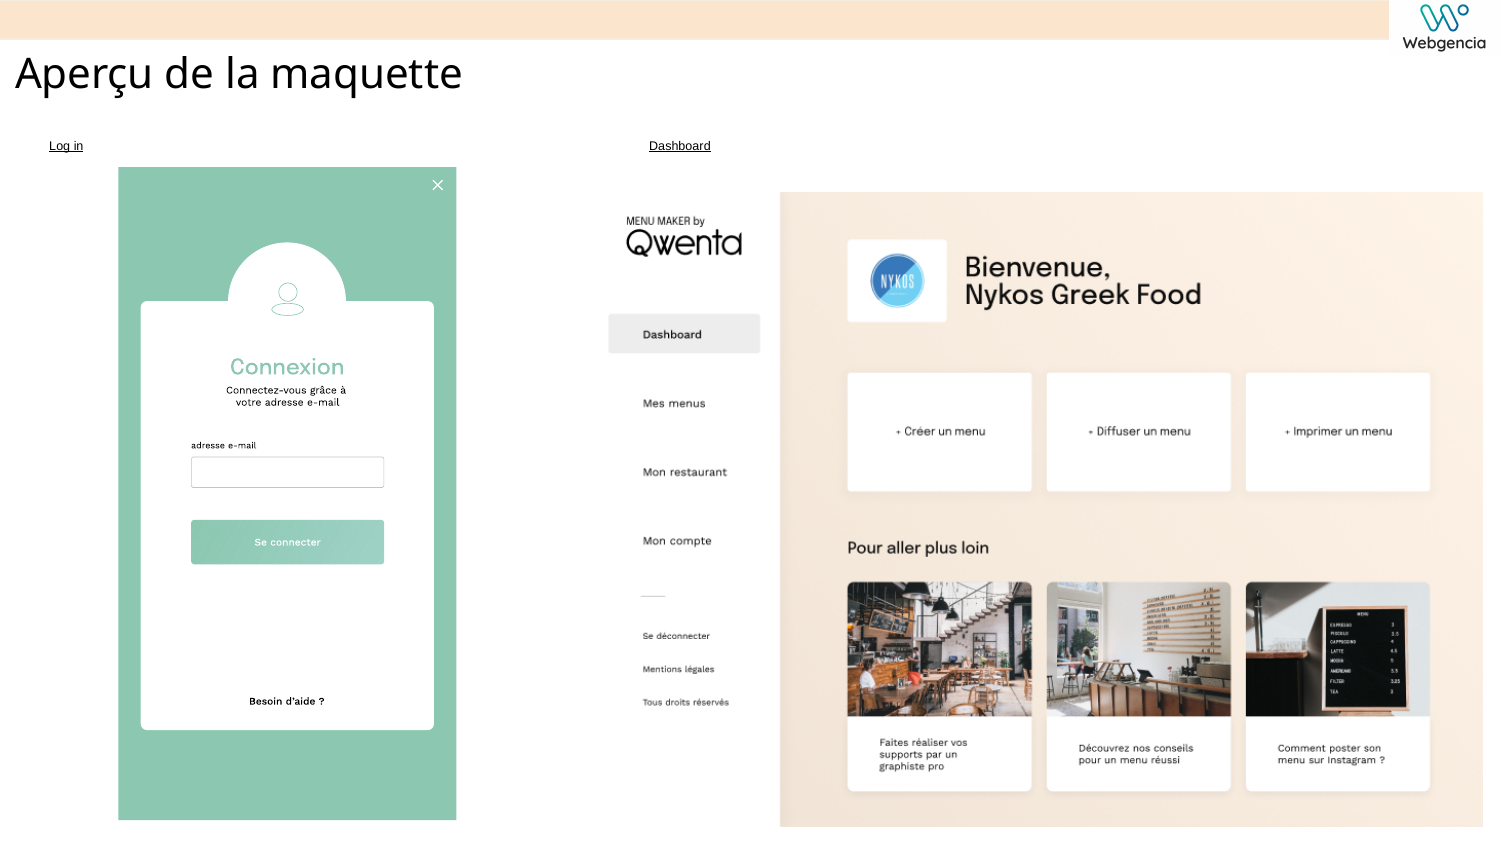

Aperçu de la maquette
# Log in				Dashboard